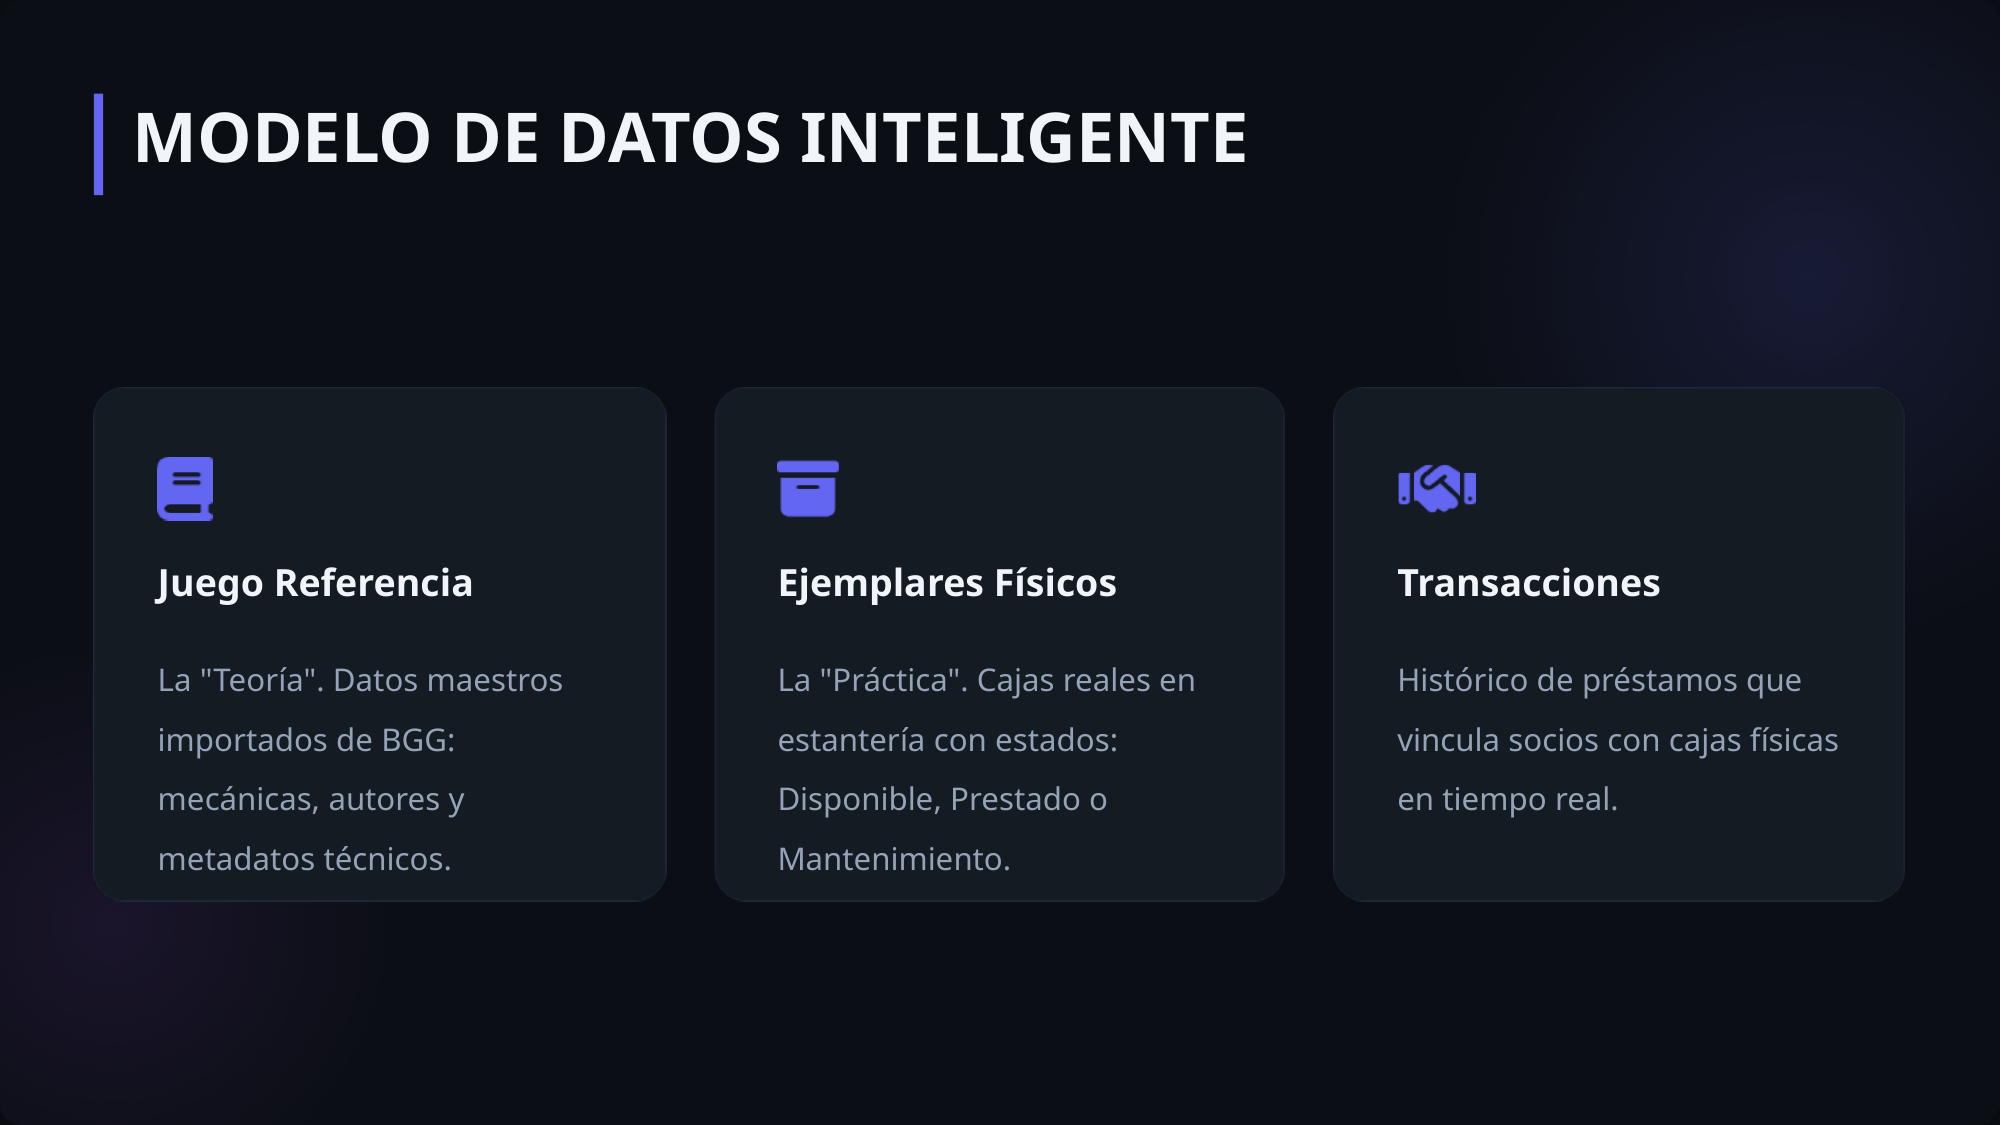

MODELO DE DATOS INTELIGENTE
Juego Referencia
Ejemplares Físicos
Transacciones
La "Teoría". Datos maestros importados de BGG: mecánicas, autores y metadatos técnicos.
La "Práctica". Cajas reales en estantería con estados: Disponible, Prestado o Mantenimiento.
Histórico de préstamos que vincula socios con cajas físicas en tiempo real.